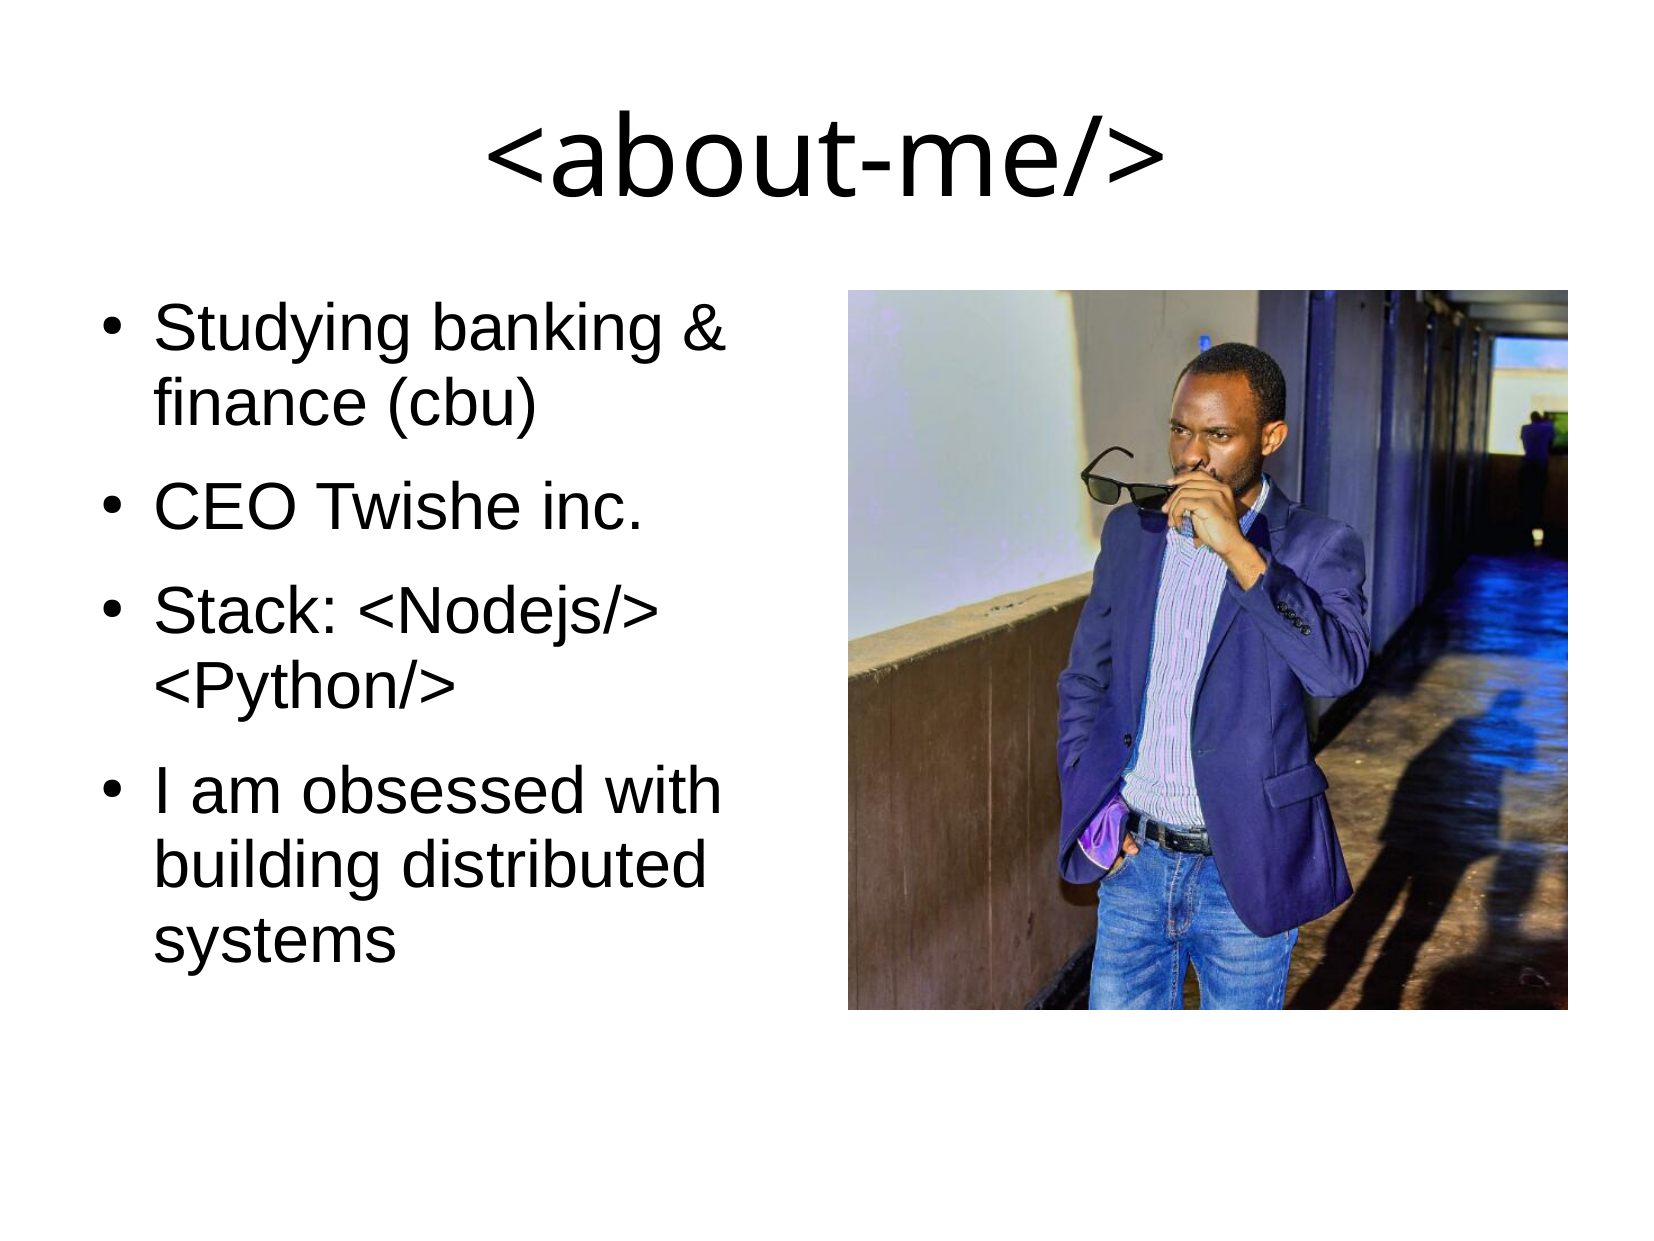

# <about-me/>
Studying banking & finance (cbu)
CEO Twishe inc.
Stack: <Nodejs/> <Python/>
I am obsessed with building distributed systems